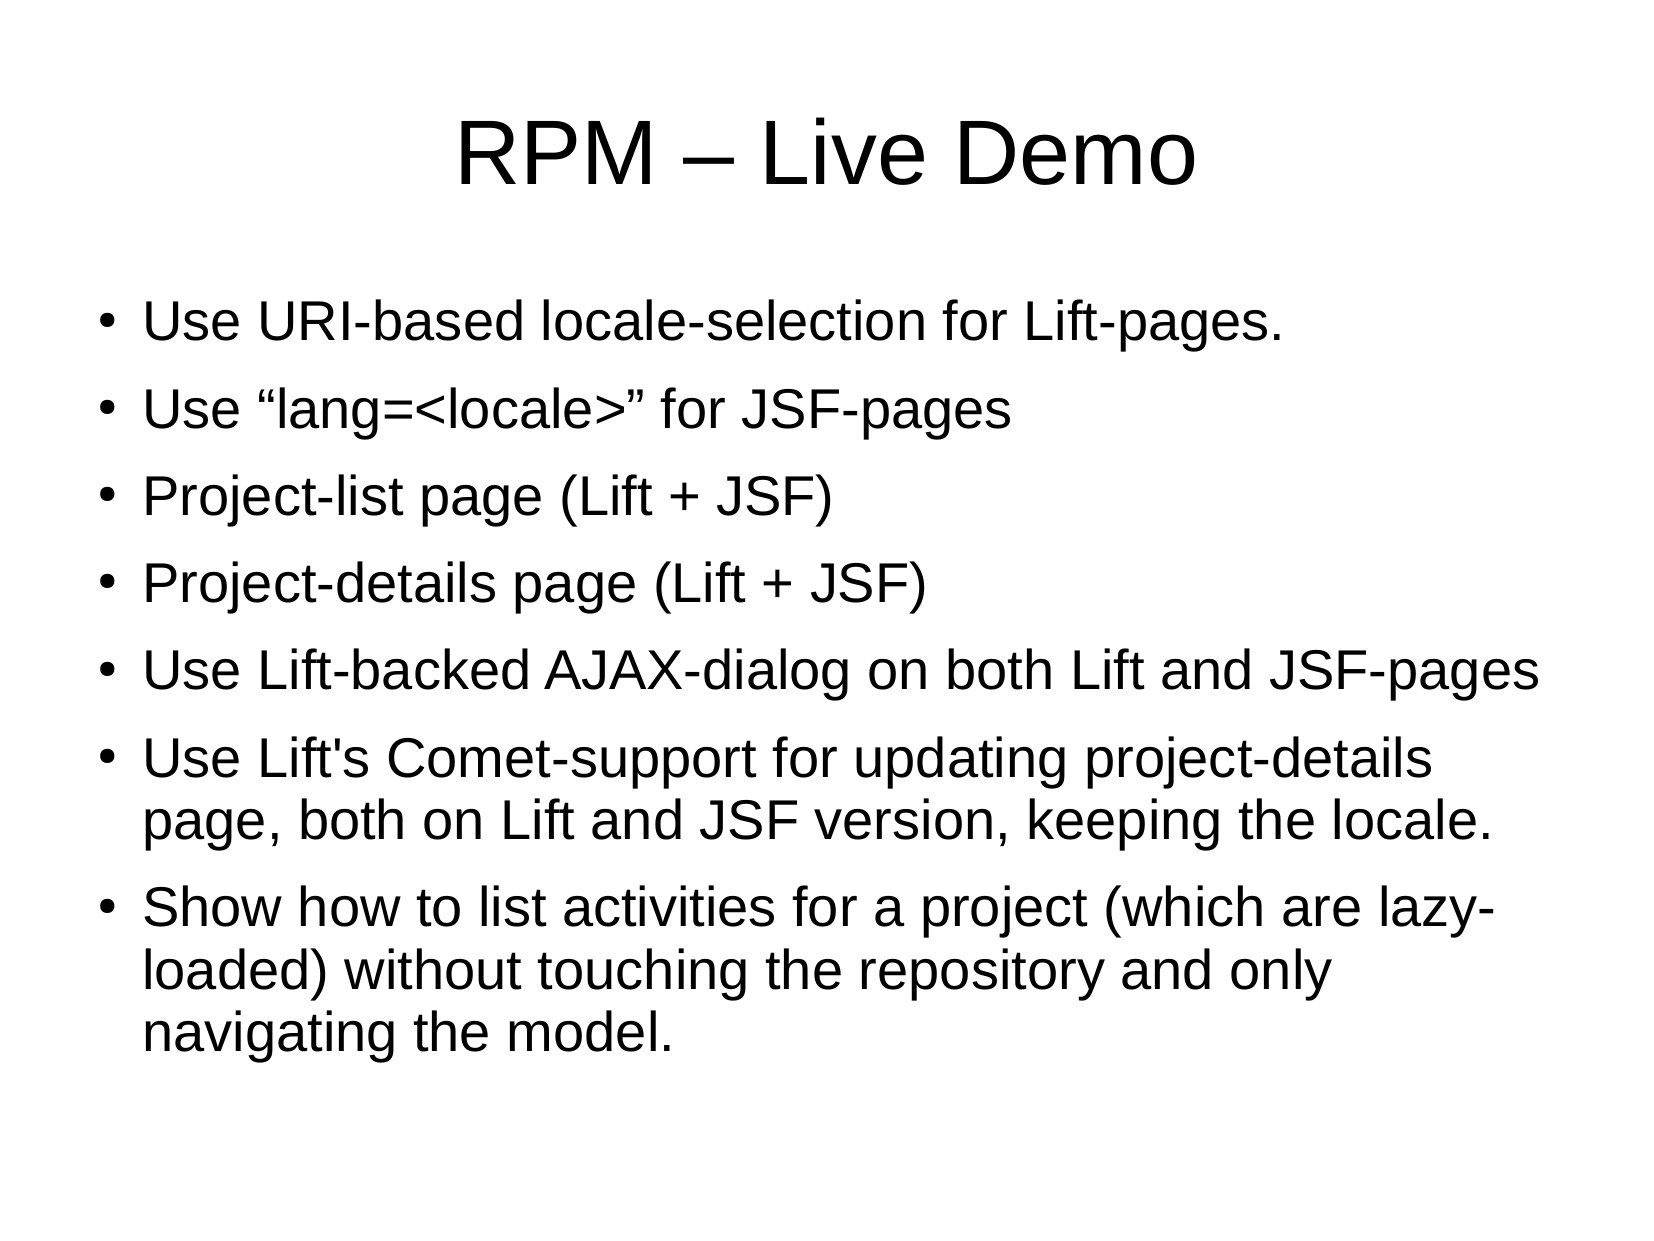

# RPM – Live Demo
Use URI-based locale-selection for Lift-pages.
Use “lang=<locale>” for JSF-pages
Project-list page (Lift + JSF)
Project-details page (Lift + JSF)
Use Lift-backed AJAX-dialog on both Lift and JSF-pages
Use Lift's Comet-support for updating project-details page, both on Lift and JSF version, keeping the locale.
Show how to list activities for a project (which are lazy-loaded) without touching the repository and only navigating the model.